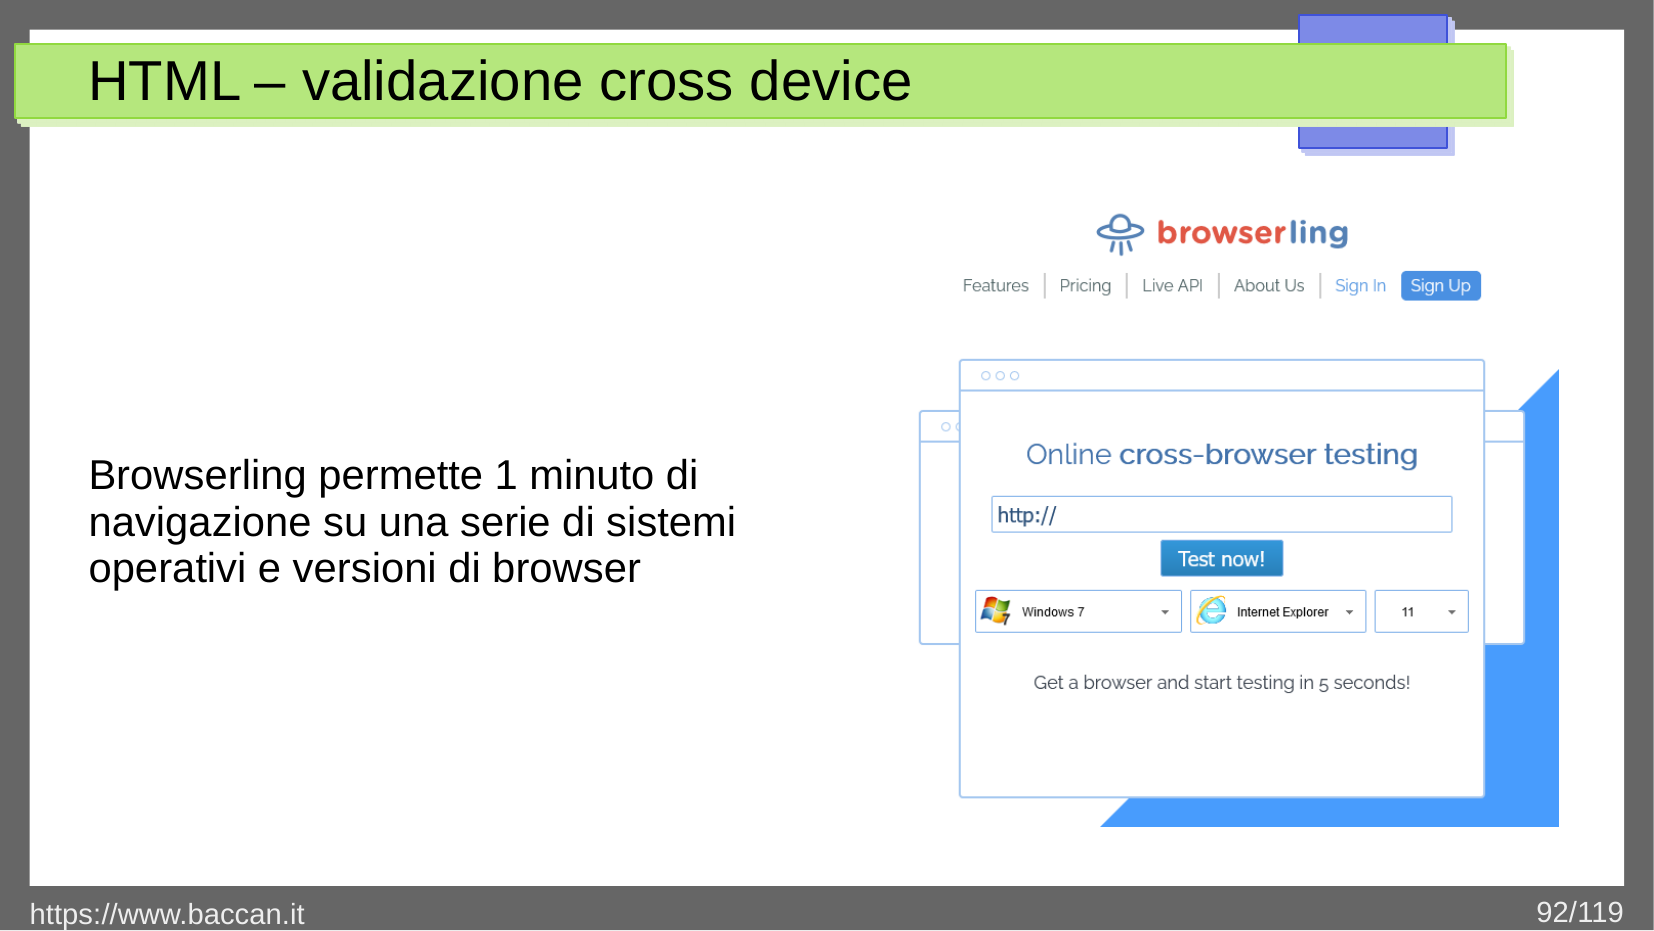

# HTML – validazione cross device
Browserling permette 1 minuto di navigazione su una serie di sistemi operativi e versioni di browser
92
https://www.baccan.it